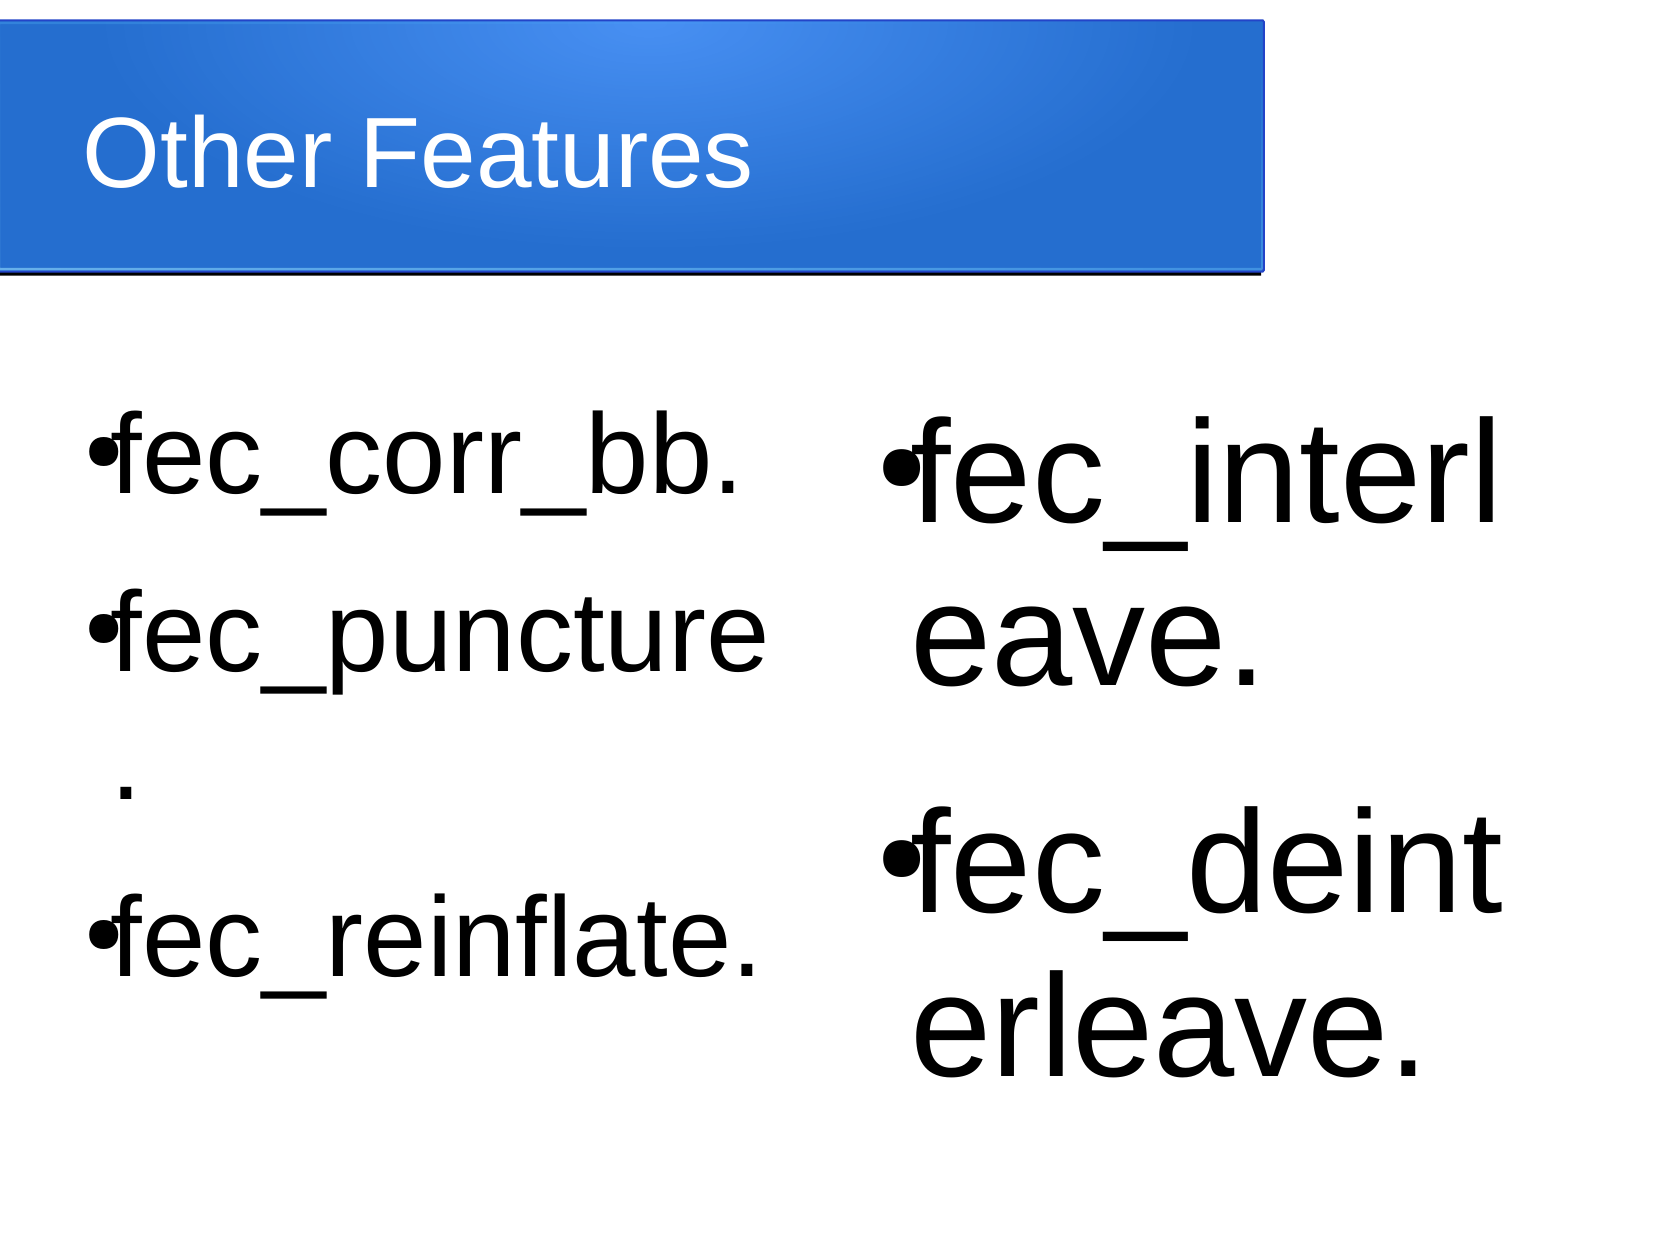

# Other Features
fec_interleave.
fec_deinterleave.
fec_corr_bb.
fec_puncture.
fec_reinflate.